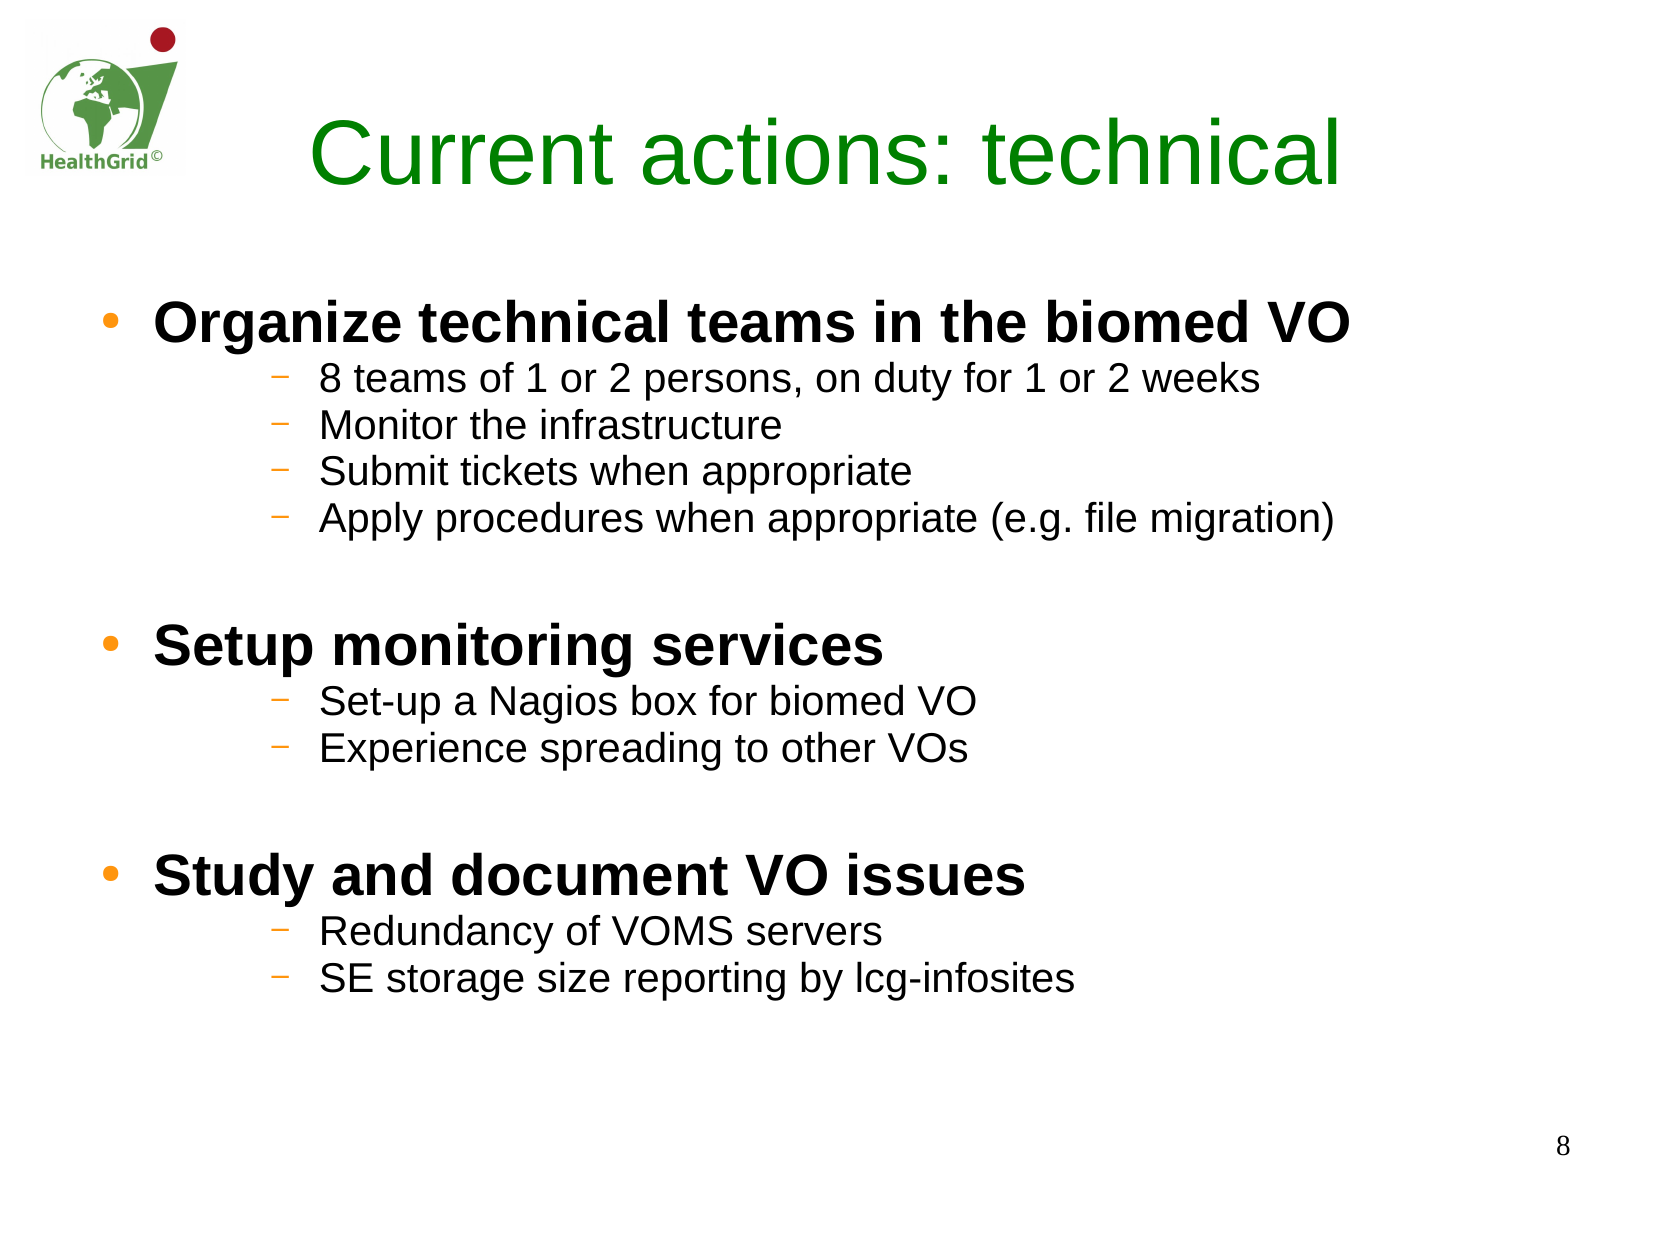

# Current actions: technical
Organize technical teams in the biomed VO
8 teams of 1 or 2 persons, on duty for 1 or 2 weeks
Monitor the infrastructure
Submit tickets when appropriate
Apply procedures when appropriate (e.g. file migration)
Setup monitoring services
Set-up a Nagios box for biomed VO
Experience spreading to other VOs
Study and document VO issues
Redundancy of VOMS servers
SE storage size reporting by lcg-infosites
8